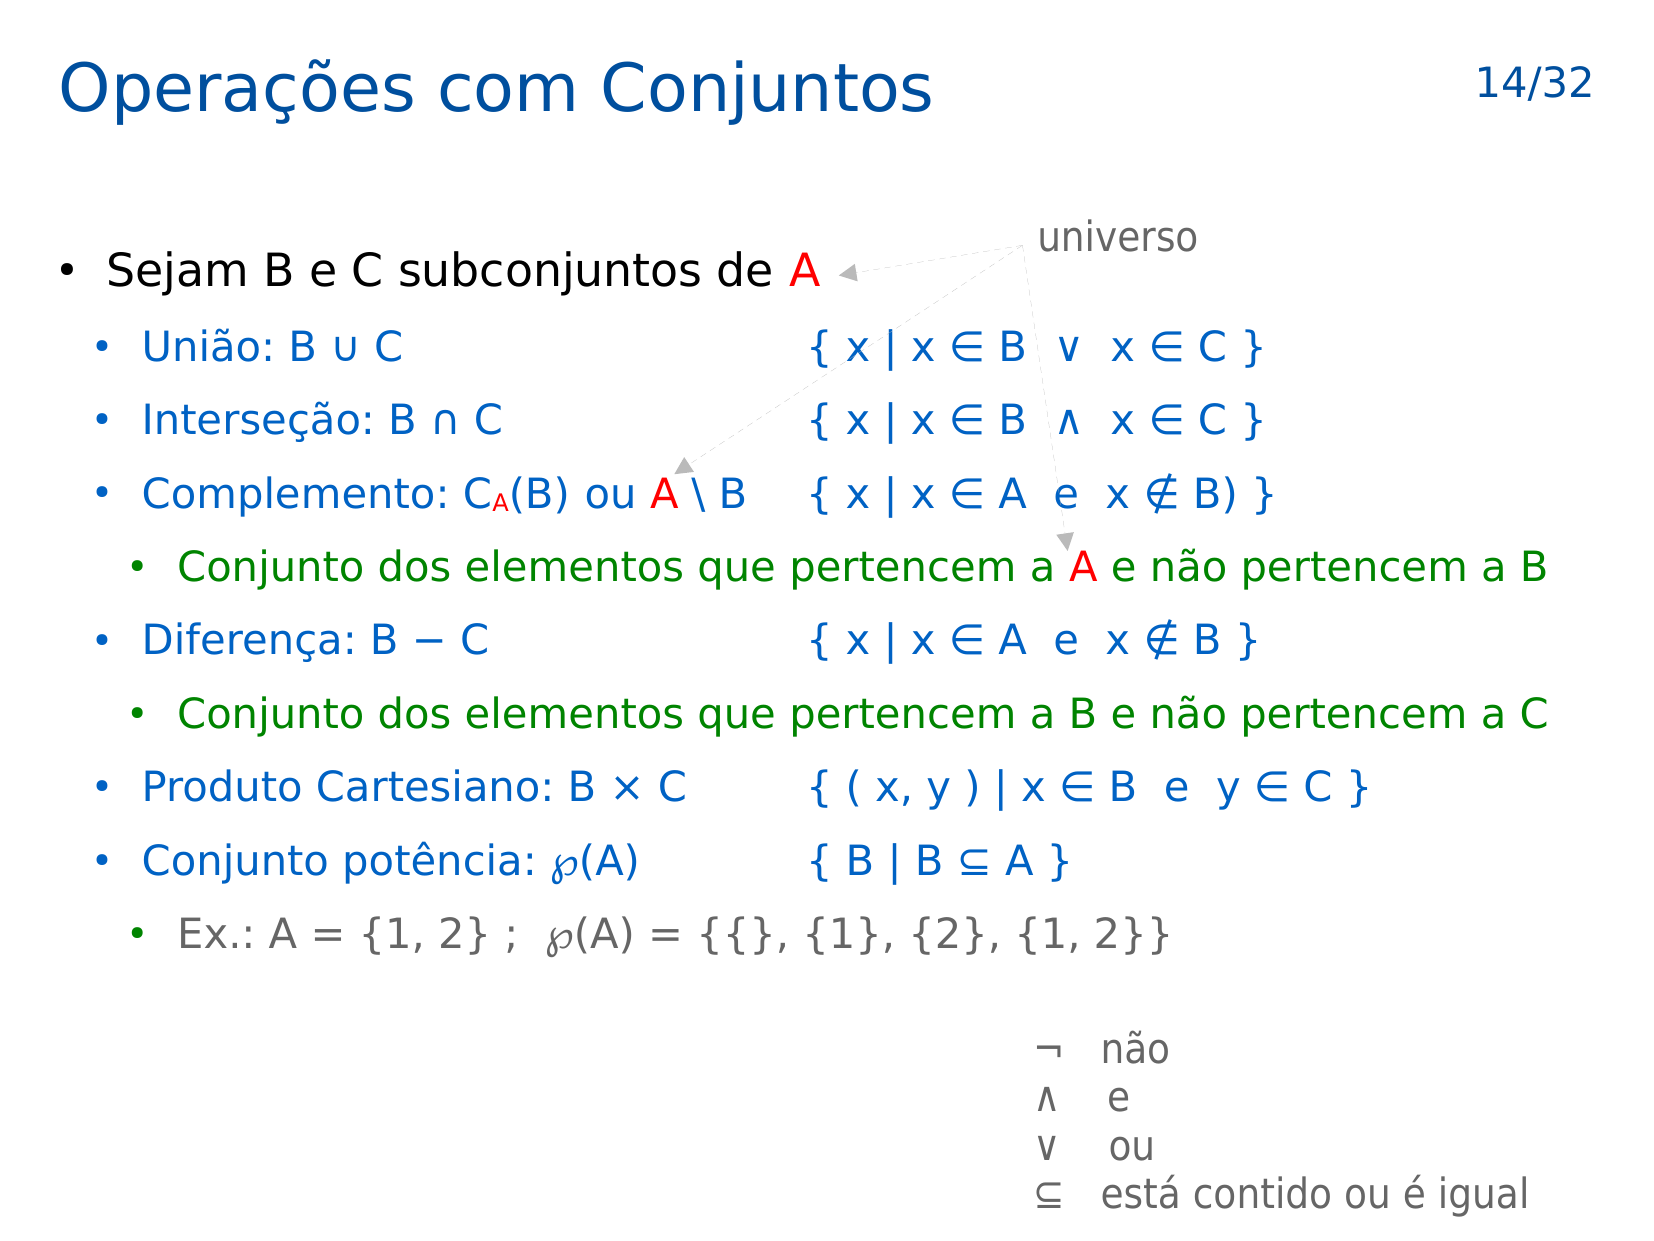

# Operações com Conjuntos
14
universo
Sejam B e C subconjuntos de A
União: B ∪ C						{ x | x ∈ B ∨ x ∈ C }
Interseção: B ∩ C					{ x | x ∈ B ∧ x ∈ C }
Complemento: CA(B)	ou A \ B	{ x | x ∈ A e x ∉ B) }
Conjunto dos elementos que pertencem a A e não pertencem a B
Diferença: B − C					{ x | x ∈ A e x ∉ B }
Conjunto dos elementos que pertencem a B e não pertencem a C
Produto Cartesiano: B × C		{ ( x, y ) | x ∈ B e y ∈ C }
Conjunto potência: ℘(A)			{ B | B ⊆ A }
Ex.: A = {1, 2} ; ℘(A) = {{}, {1}, {2}, {1, 2}}
¬ não
∧	e
∨ ou
⊆ está contido ou é igual